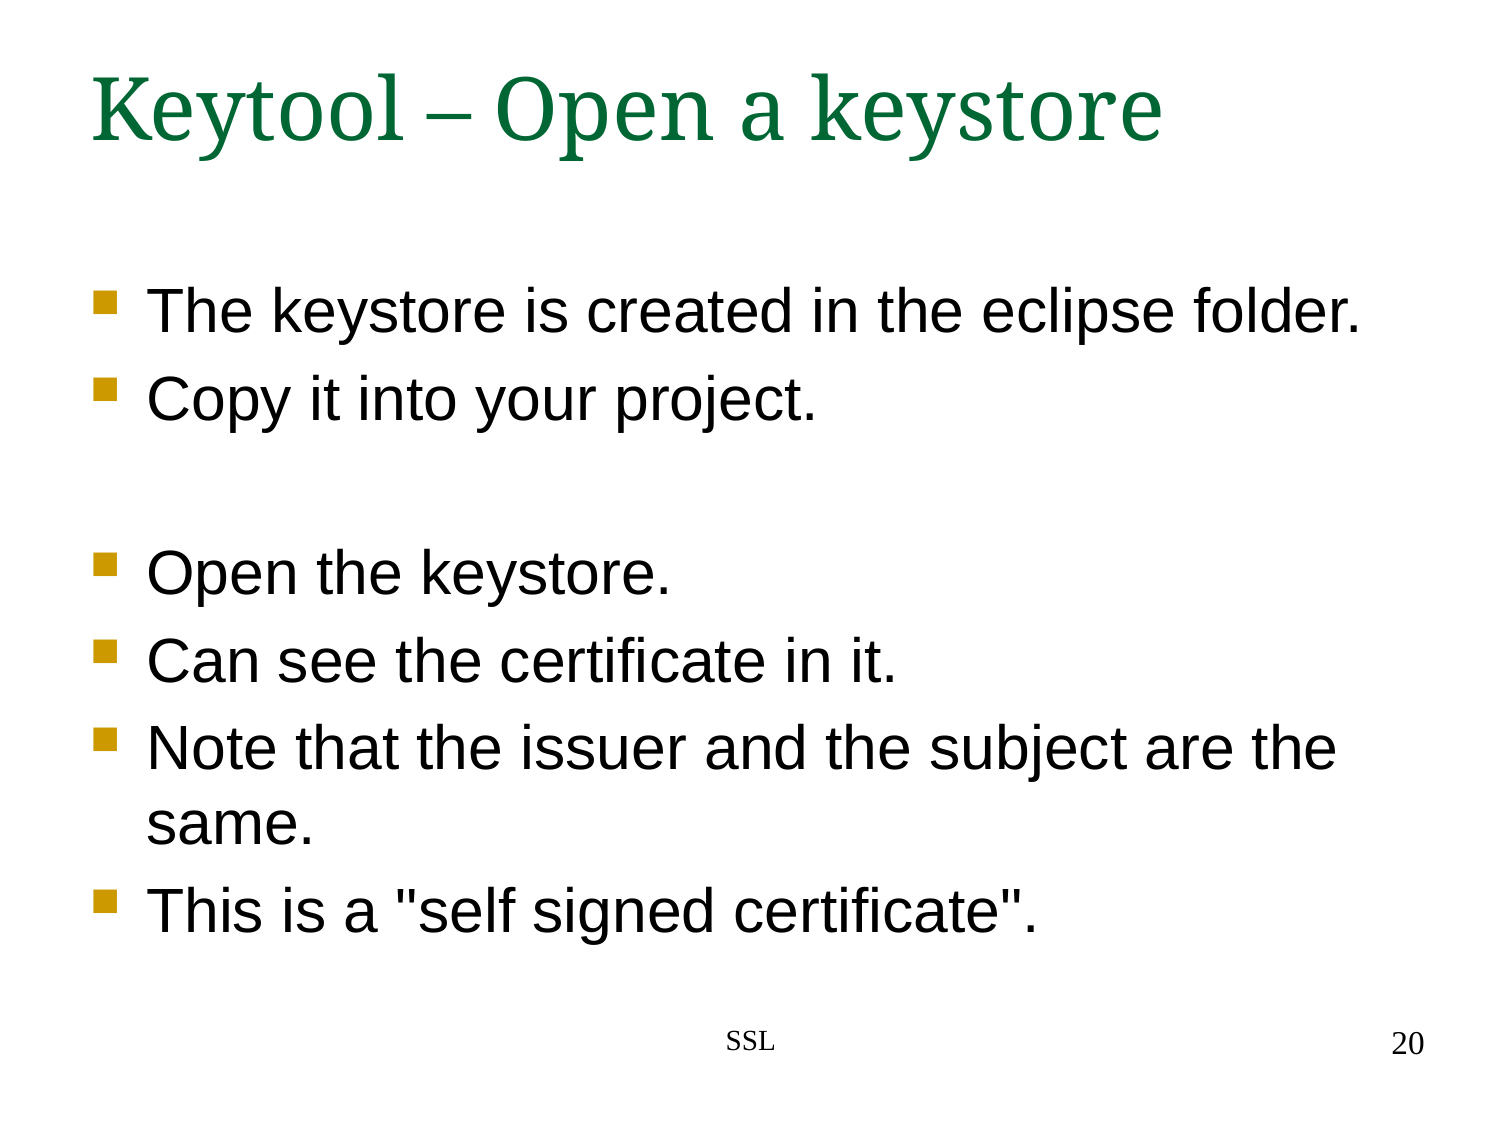

# Keytool – Open a keystore
The keystore is created in the eclipse folder.
Copy it into your project.
Open the keystore.
Can see the certificate in it.
Note that the issuer and the subject are the same.
This is a "self signed certificate".
SSL
20